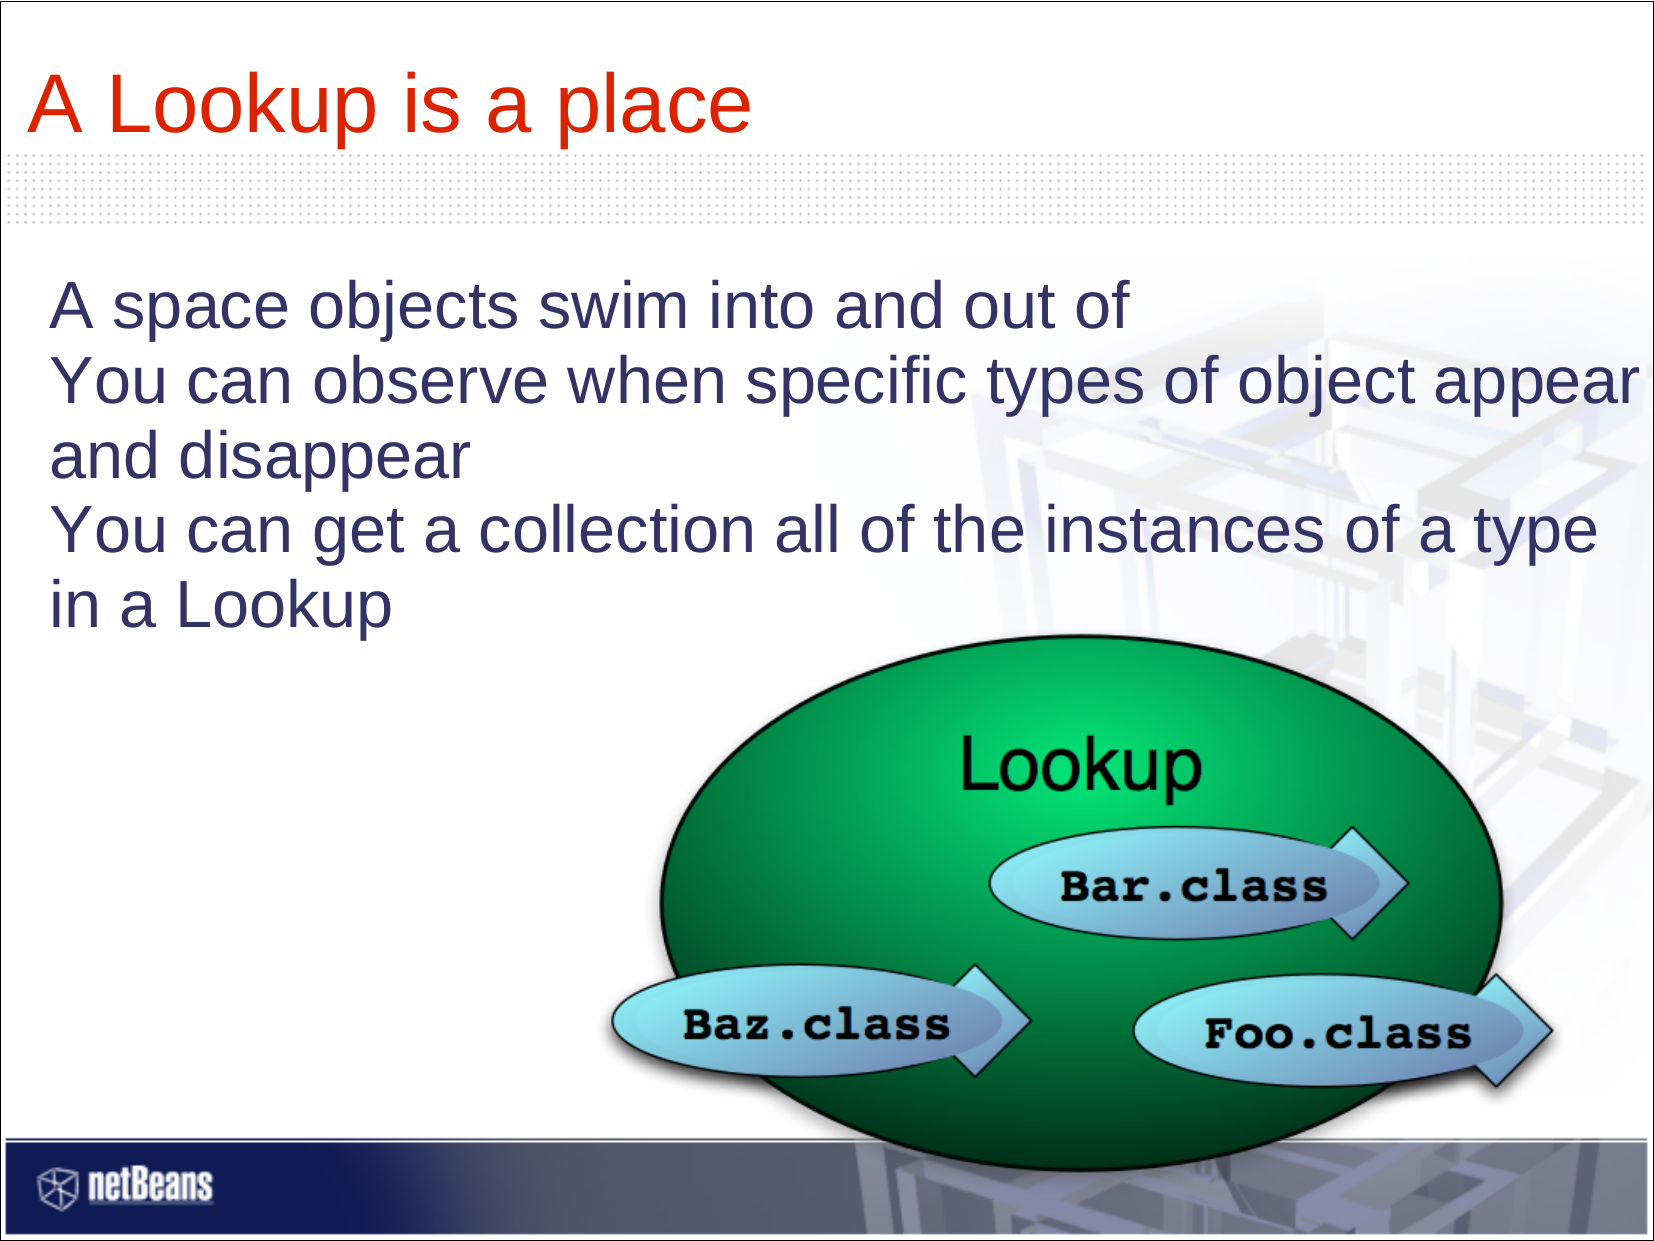

# A Lookup is a place
A space objects swim into and out of
You can observe when specific types of object appear and disappear
You can get a collection all of the instances of a type in a Lookup